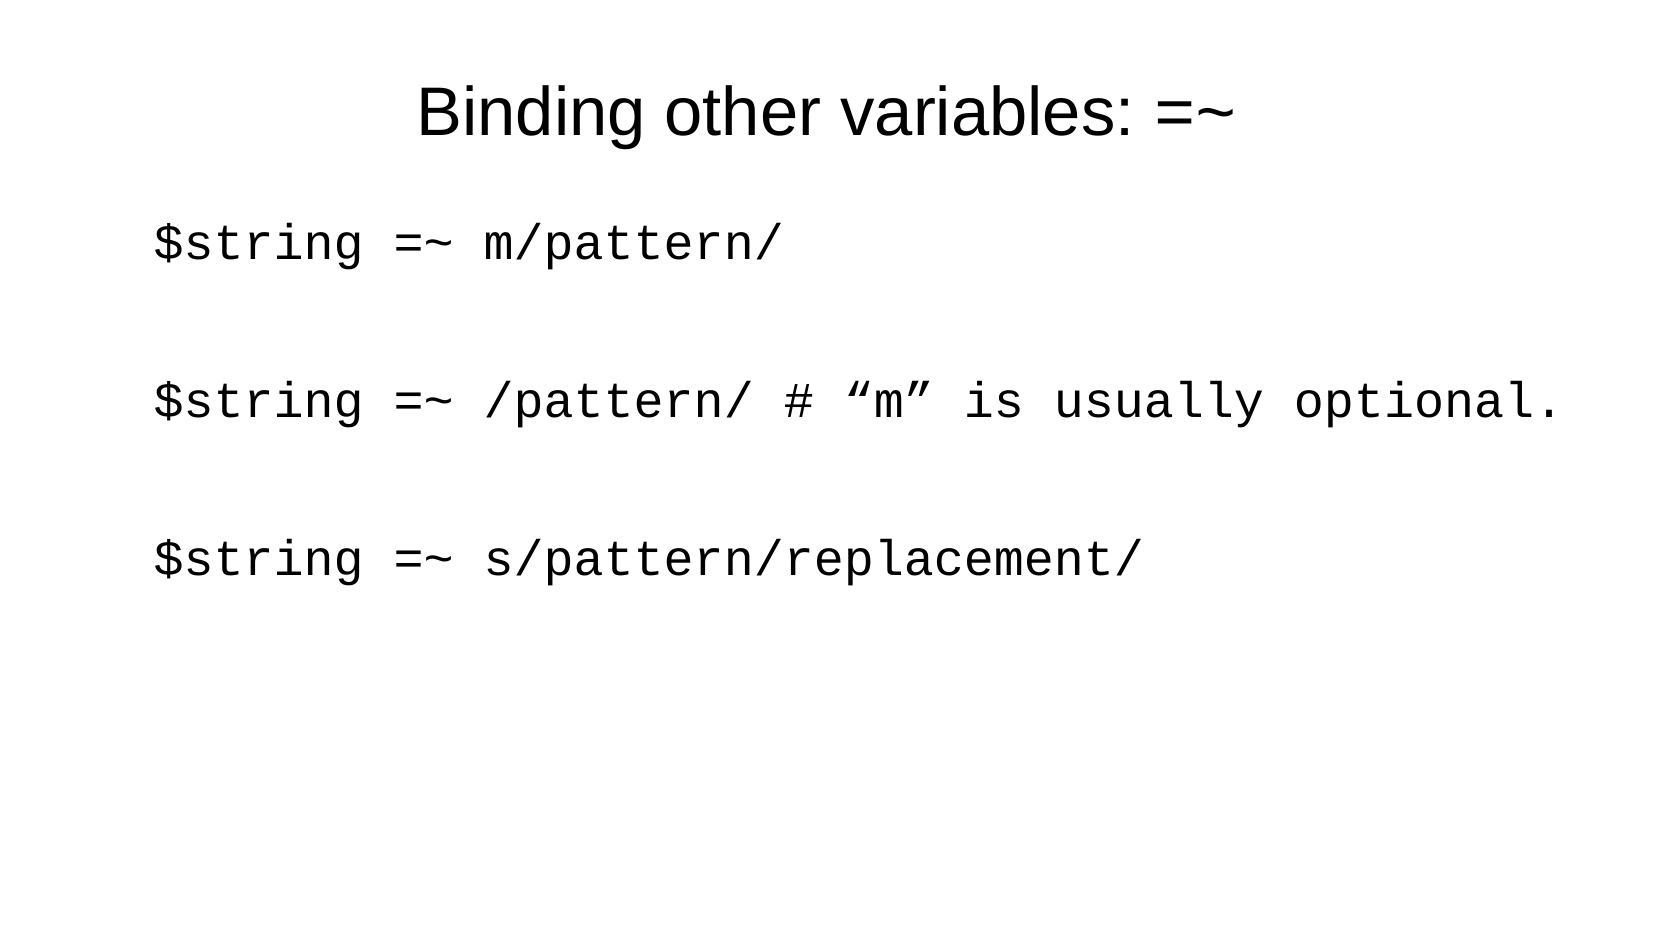

# Binding other variables: =~
$string =~ m/pattern/
$string =~ /pattern/ # “m” is usually optional.
$string =~ s/pattern/replacement/